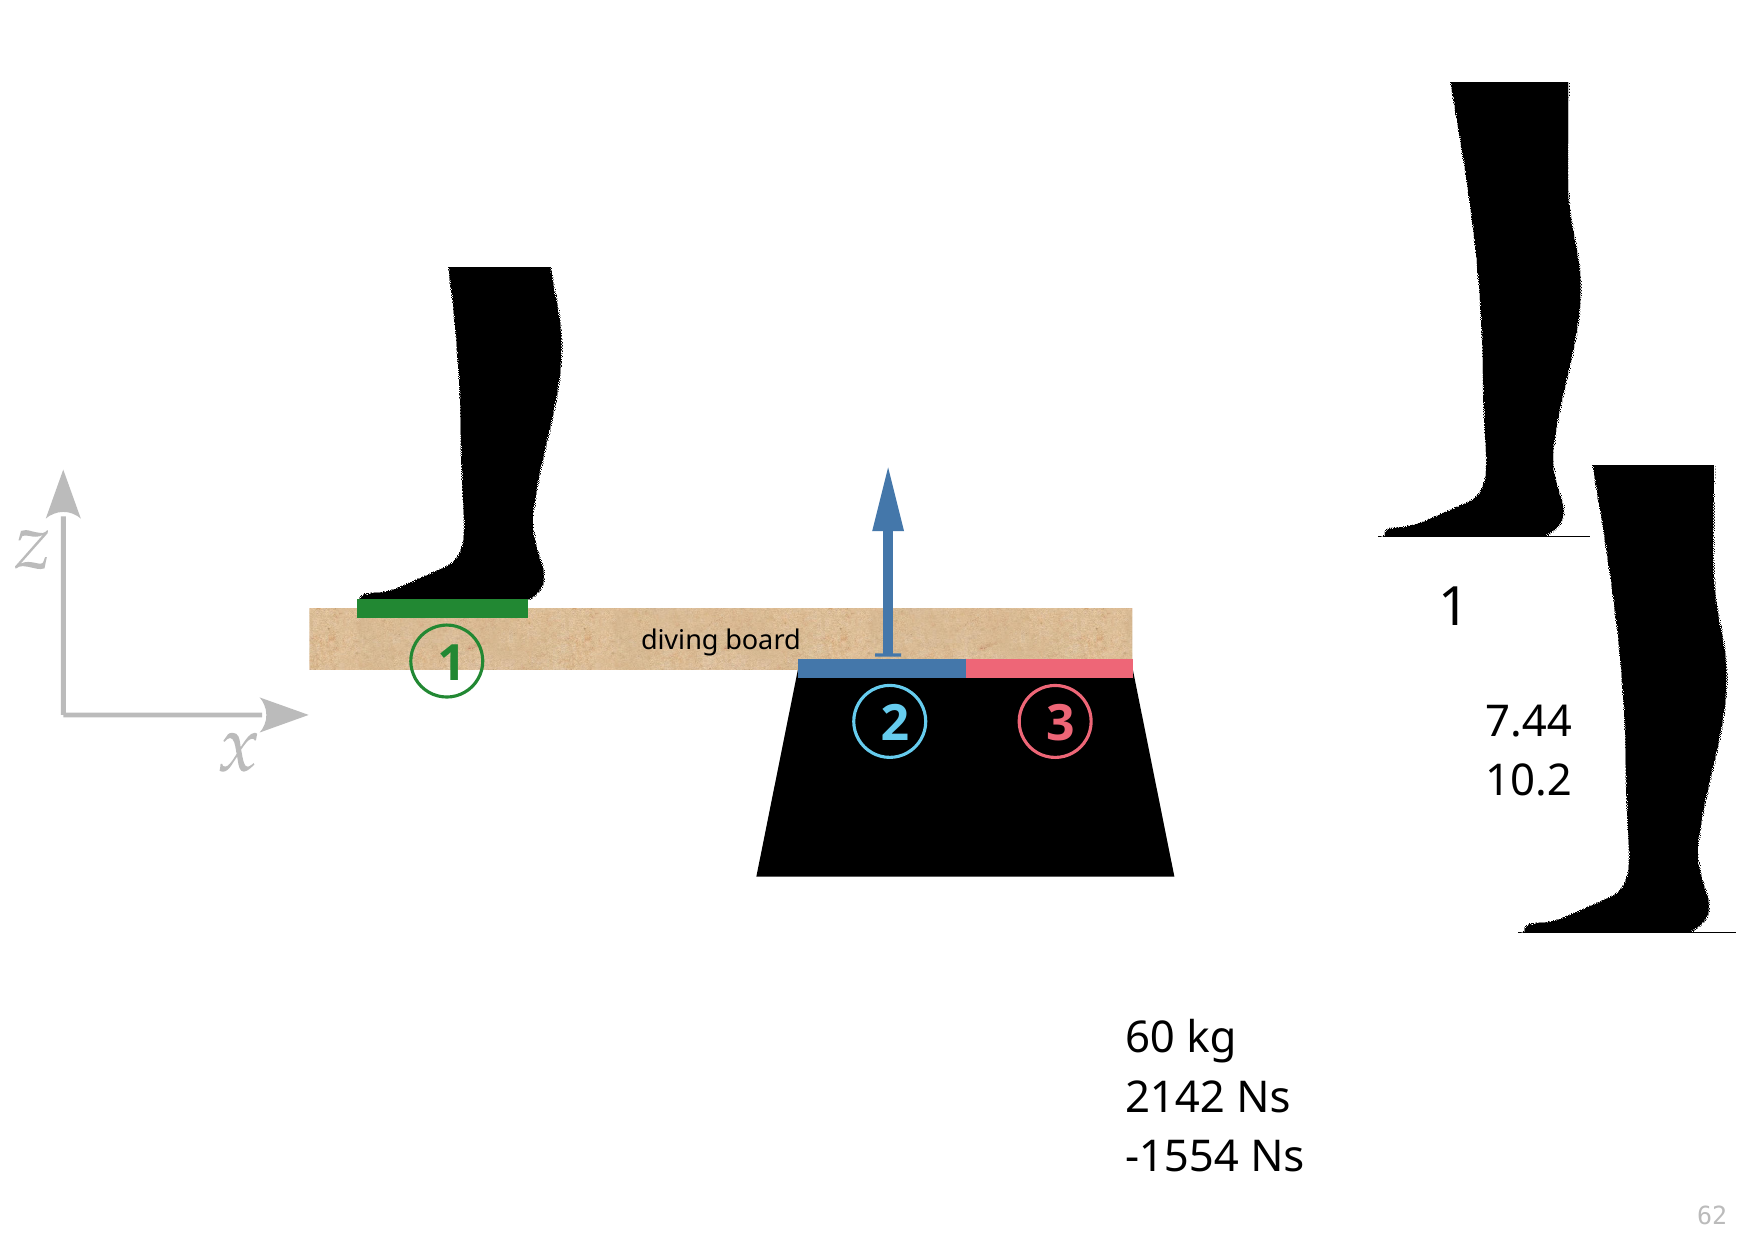

1
diving board
1
7.44
10.2
2
3
60 kg
2142 Ns
-1554 Ns